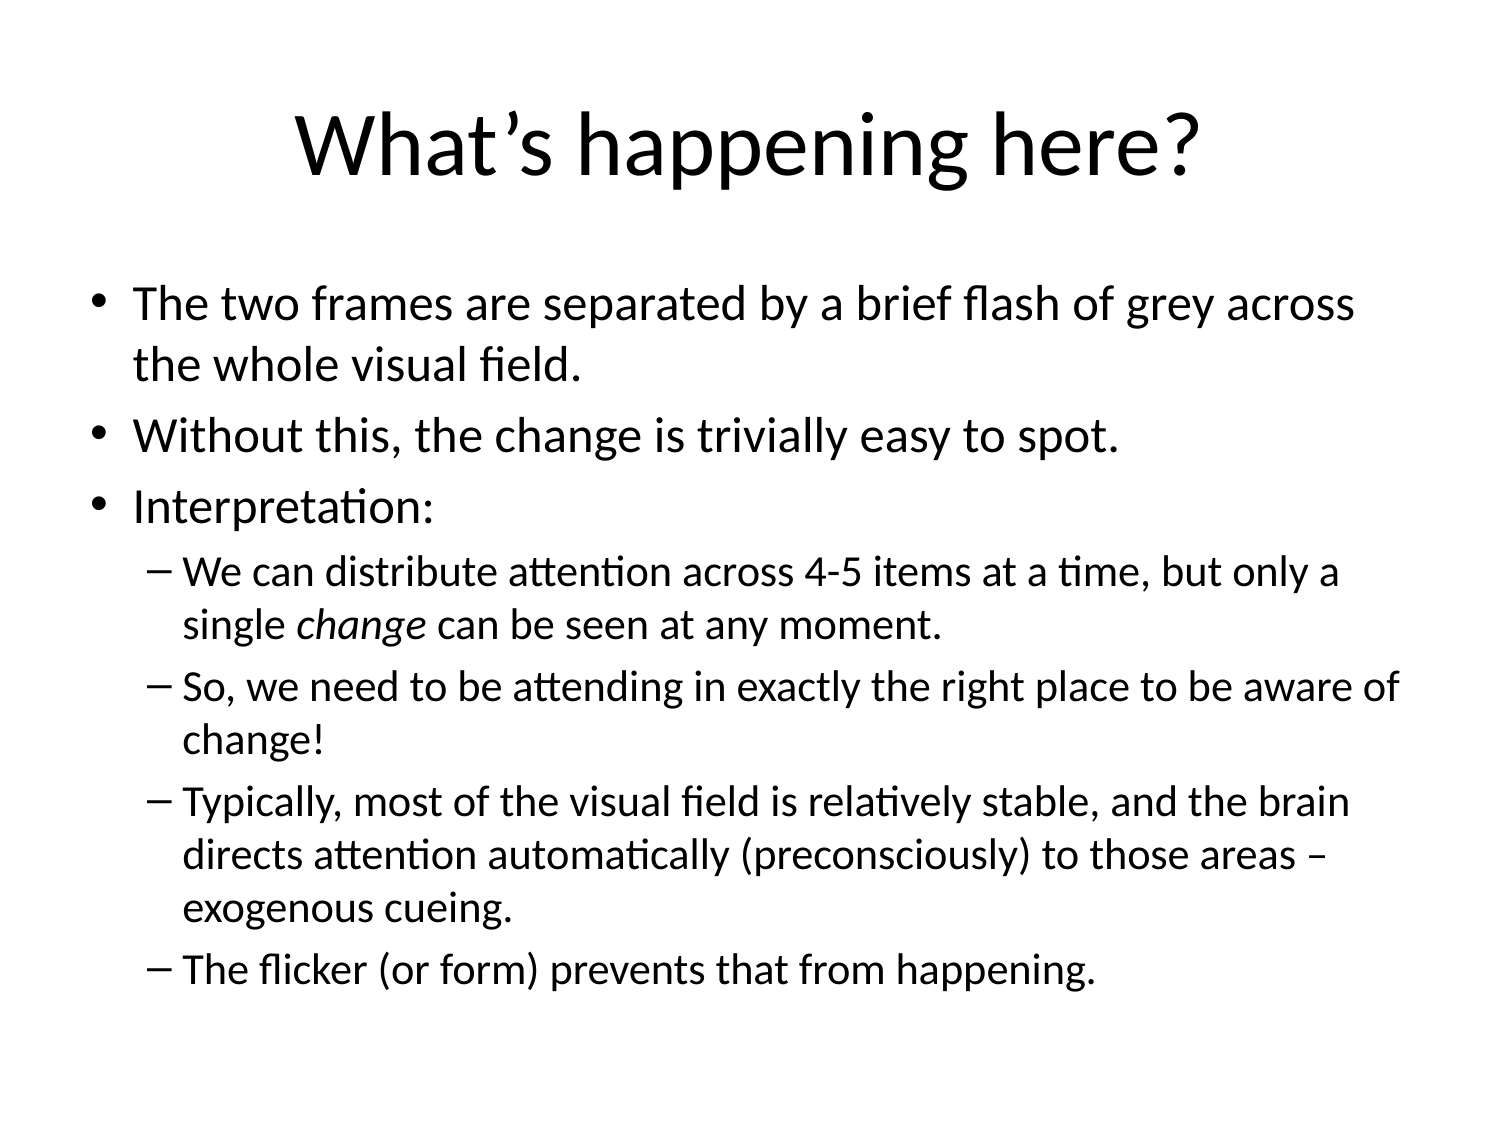

# What’s happening here?
The two frames are separated by a brief flash of grey across the whole visual field.
Without this, the change is trivially easy to spot.
Interpretation:
We can distribute attention across 4-5 items at a time, but only a single change can be seen at any moment.
So, we need to be attending in exactly the right place to be aware of change!
Typically, most of the visual field is relatively stable, and the brain directs attention automatically (preconsciously) to those areas – exogenous cueing.
The flicker (or form) prevents that from happening.